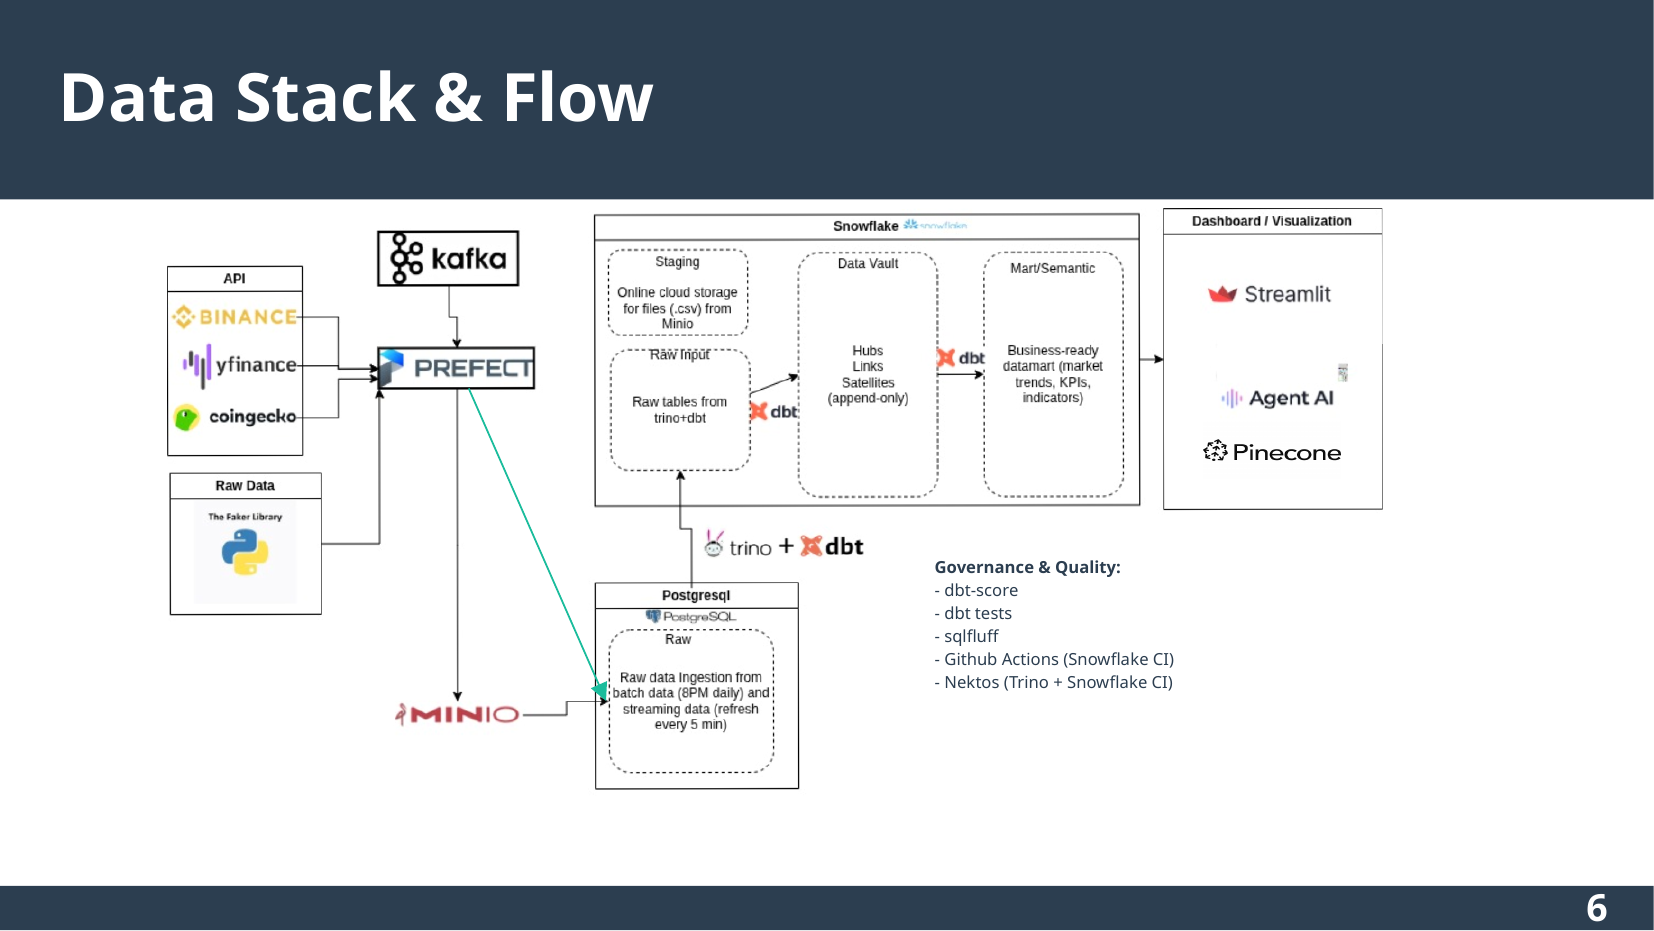

# Data Stack & Flow
Governance & Quality:
- dbt-score
- dbt tests
- sqlfluff
- Github Actions (Snowflake CI)
- Nektos (Trino + Snowflake CI)
6